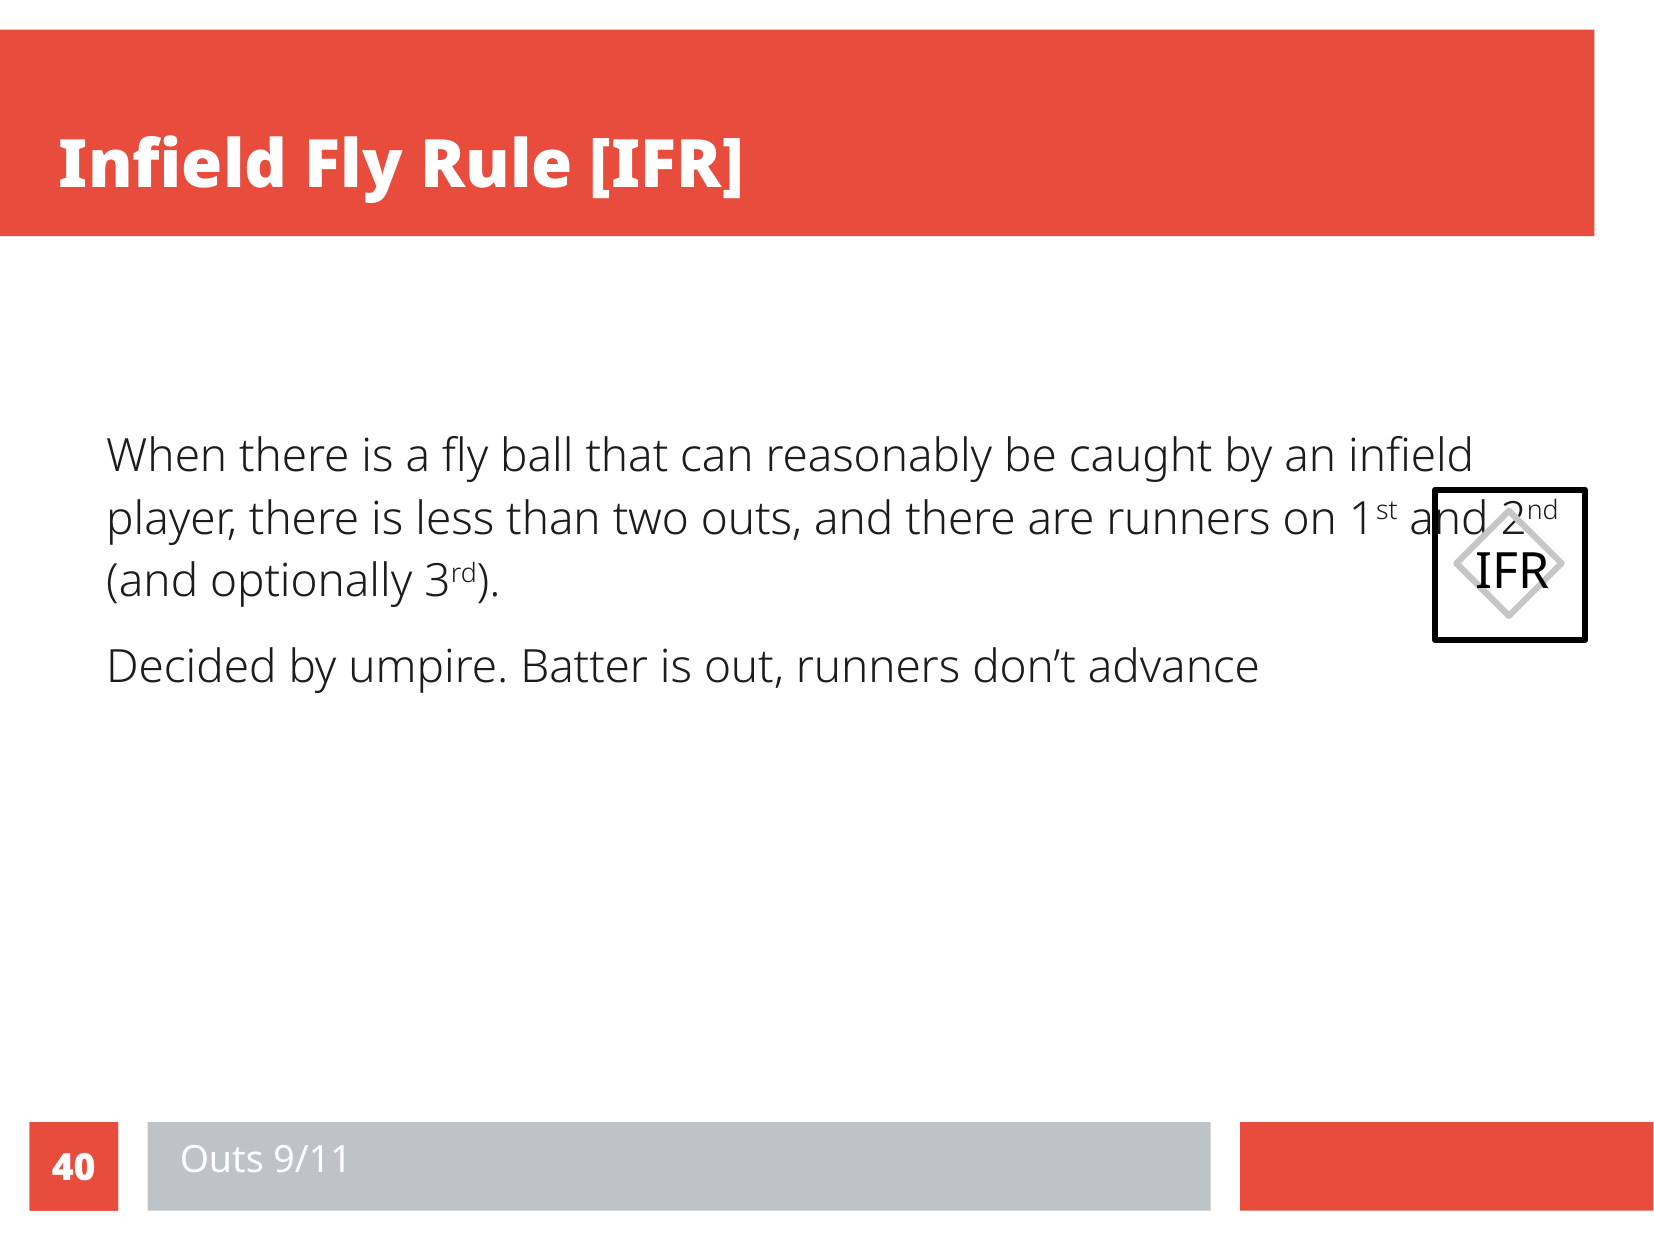

# Infield Fly Rule [IFR]
When there is a fly ball that can reasonably be caught by an infield player, there is less than two outs, and there are runners on 1st and 2nd (and optionally 3rd).
Decided by umpire. Batter is out, runners don’t advance
IFR
40
Outs 9/11